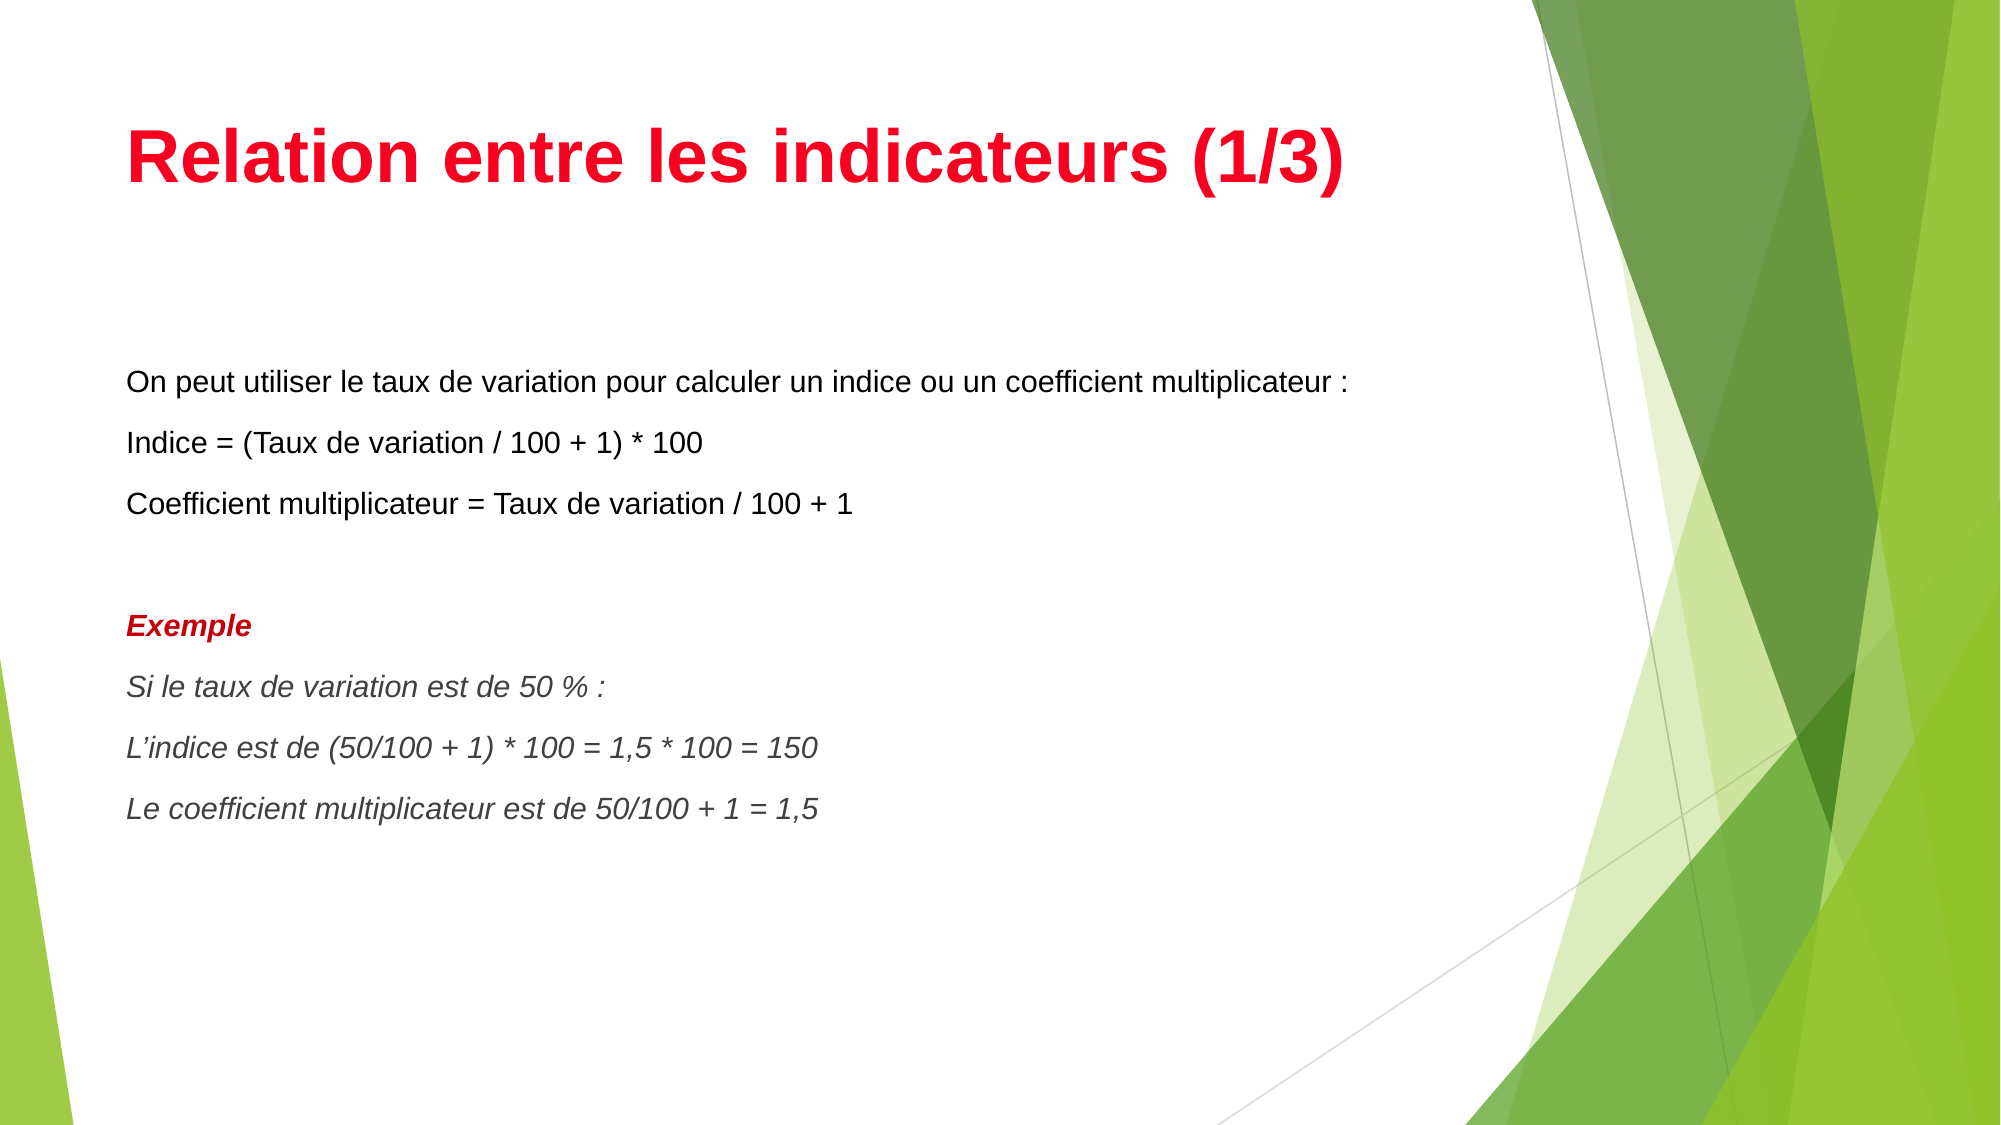

# Relation entre les indicateurs (1/3)
On peut utiliser le taux de variation pour calculer un indice ou un coefficient multiplicateur :
Indice = (Taux de variation / 100 + 1) * 100
Coefficient multiplicateur = Taux de variation / 100 + 1
Exemple
Si le taux de variation est de 50 % :
L’indice est de (50/100 + 1) * 100 = 1,5 * 100 = 150
Le coefficient multiplicateur est de 50/100 + 1 = 1,5